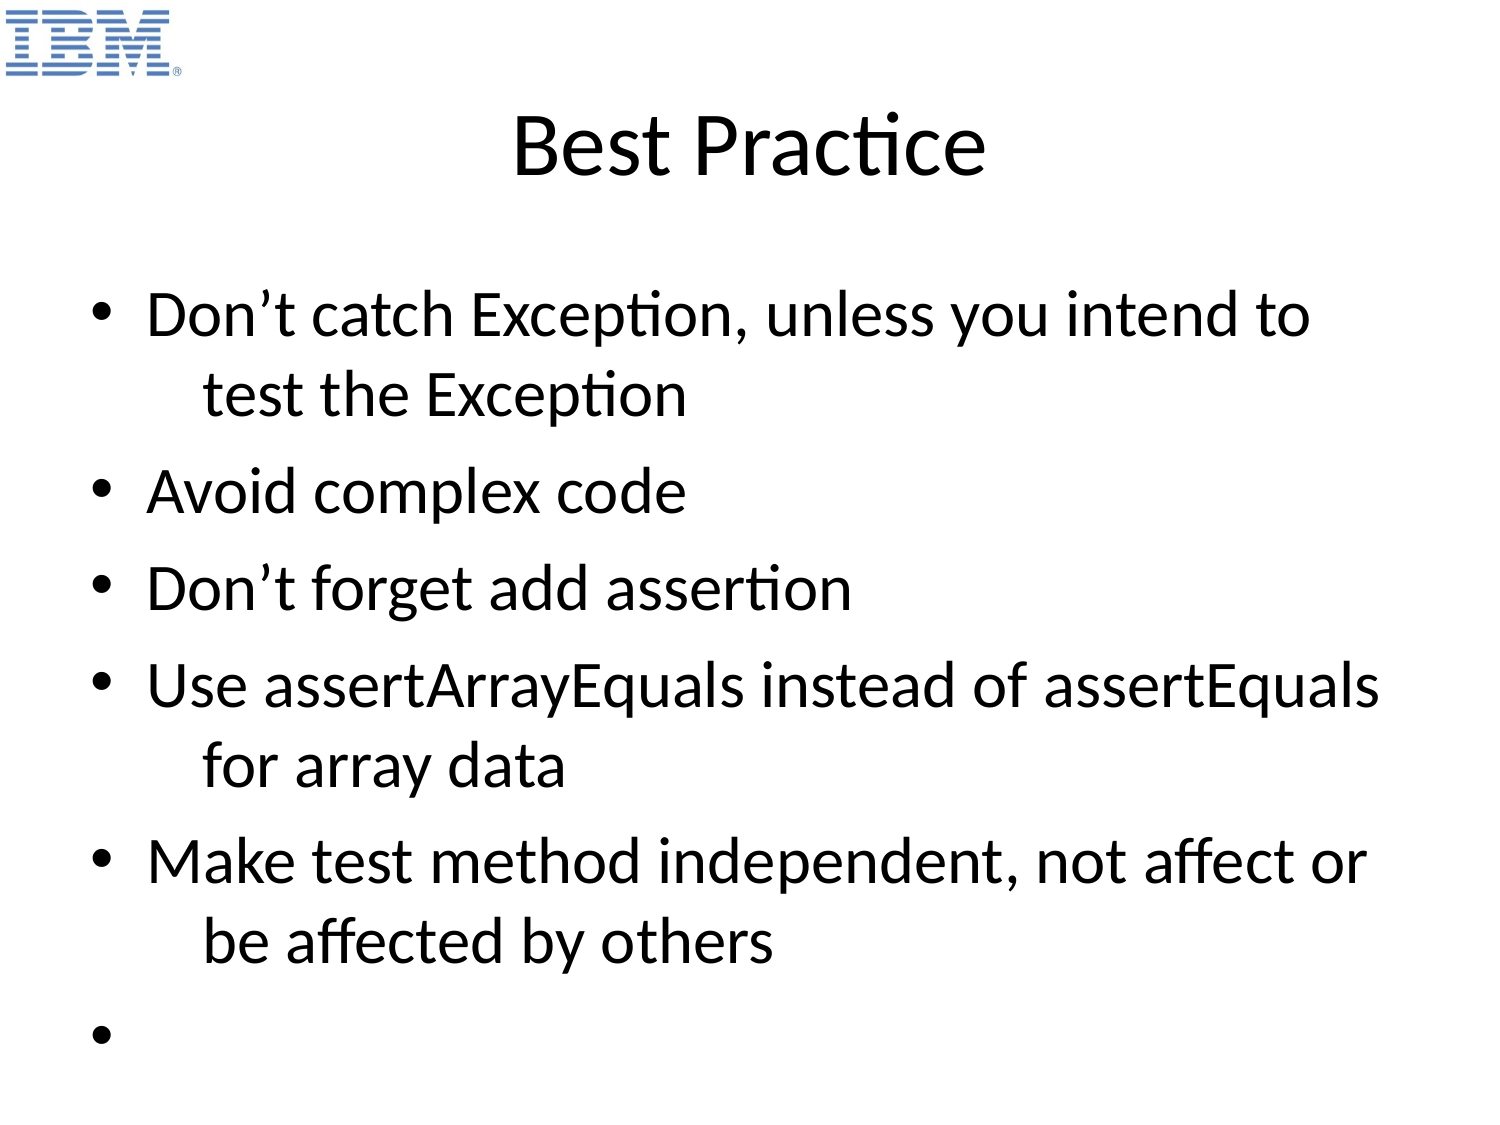

# Best Practice
Don’t catch Exception, unless you intend to test the Exception
Avoid complex code
Don’t forget add assertion
Use assertArrayEquals instead of assertEquals for array data
Make test method independent, not affect or be affected by others